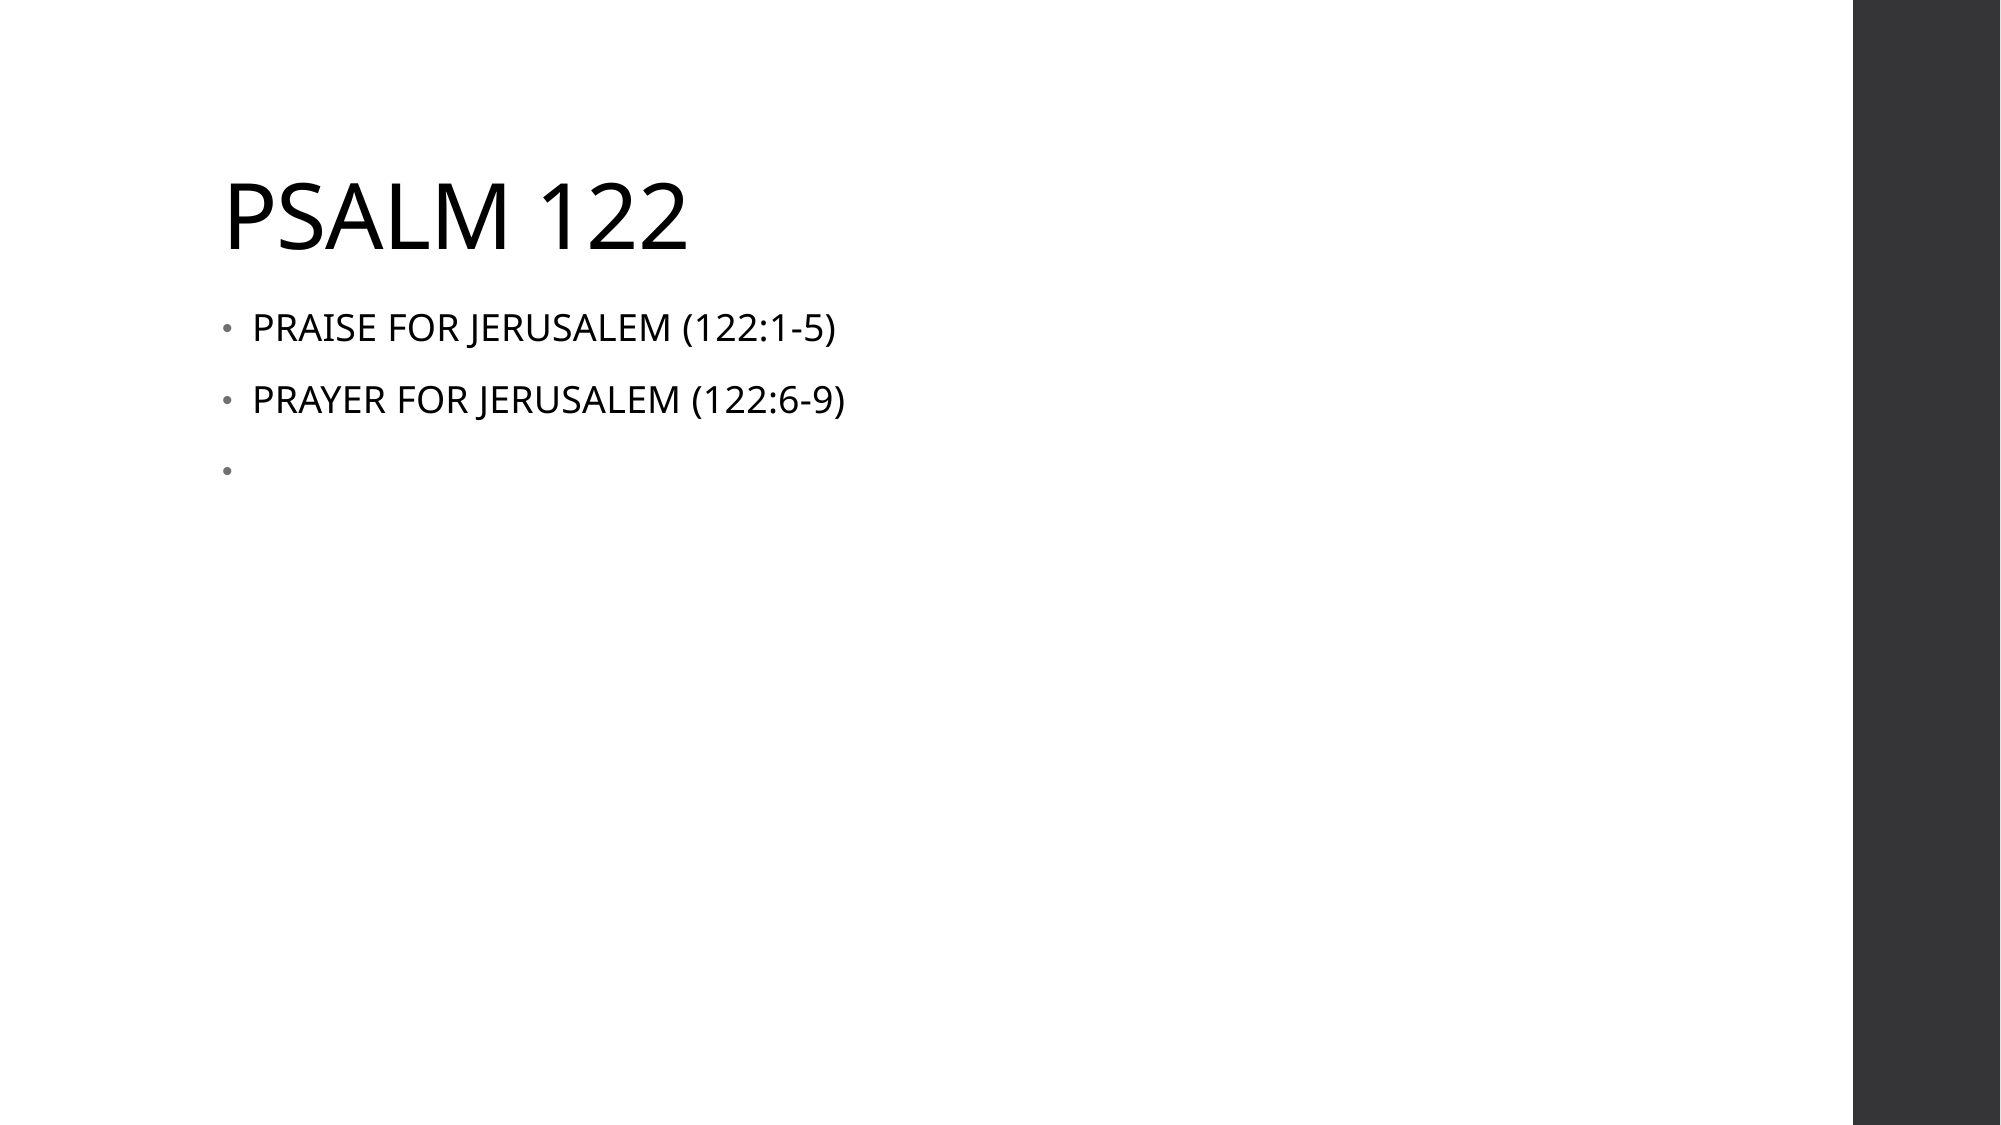

# PSALM 122
PRAISE FOR JERUSALEM (122:1-5)
PRAYER FOR JERUSALEM (122:6-9)